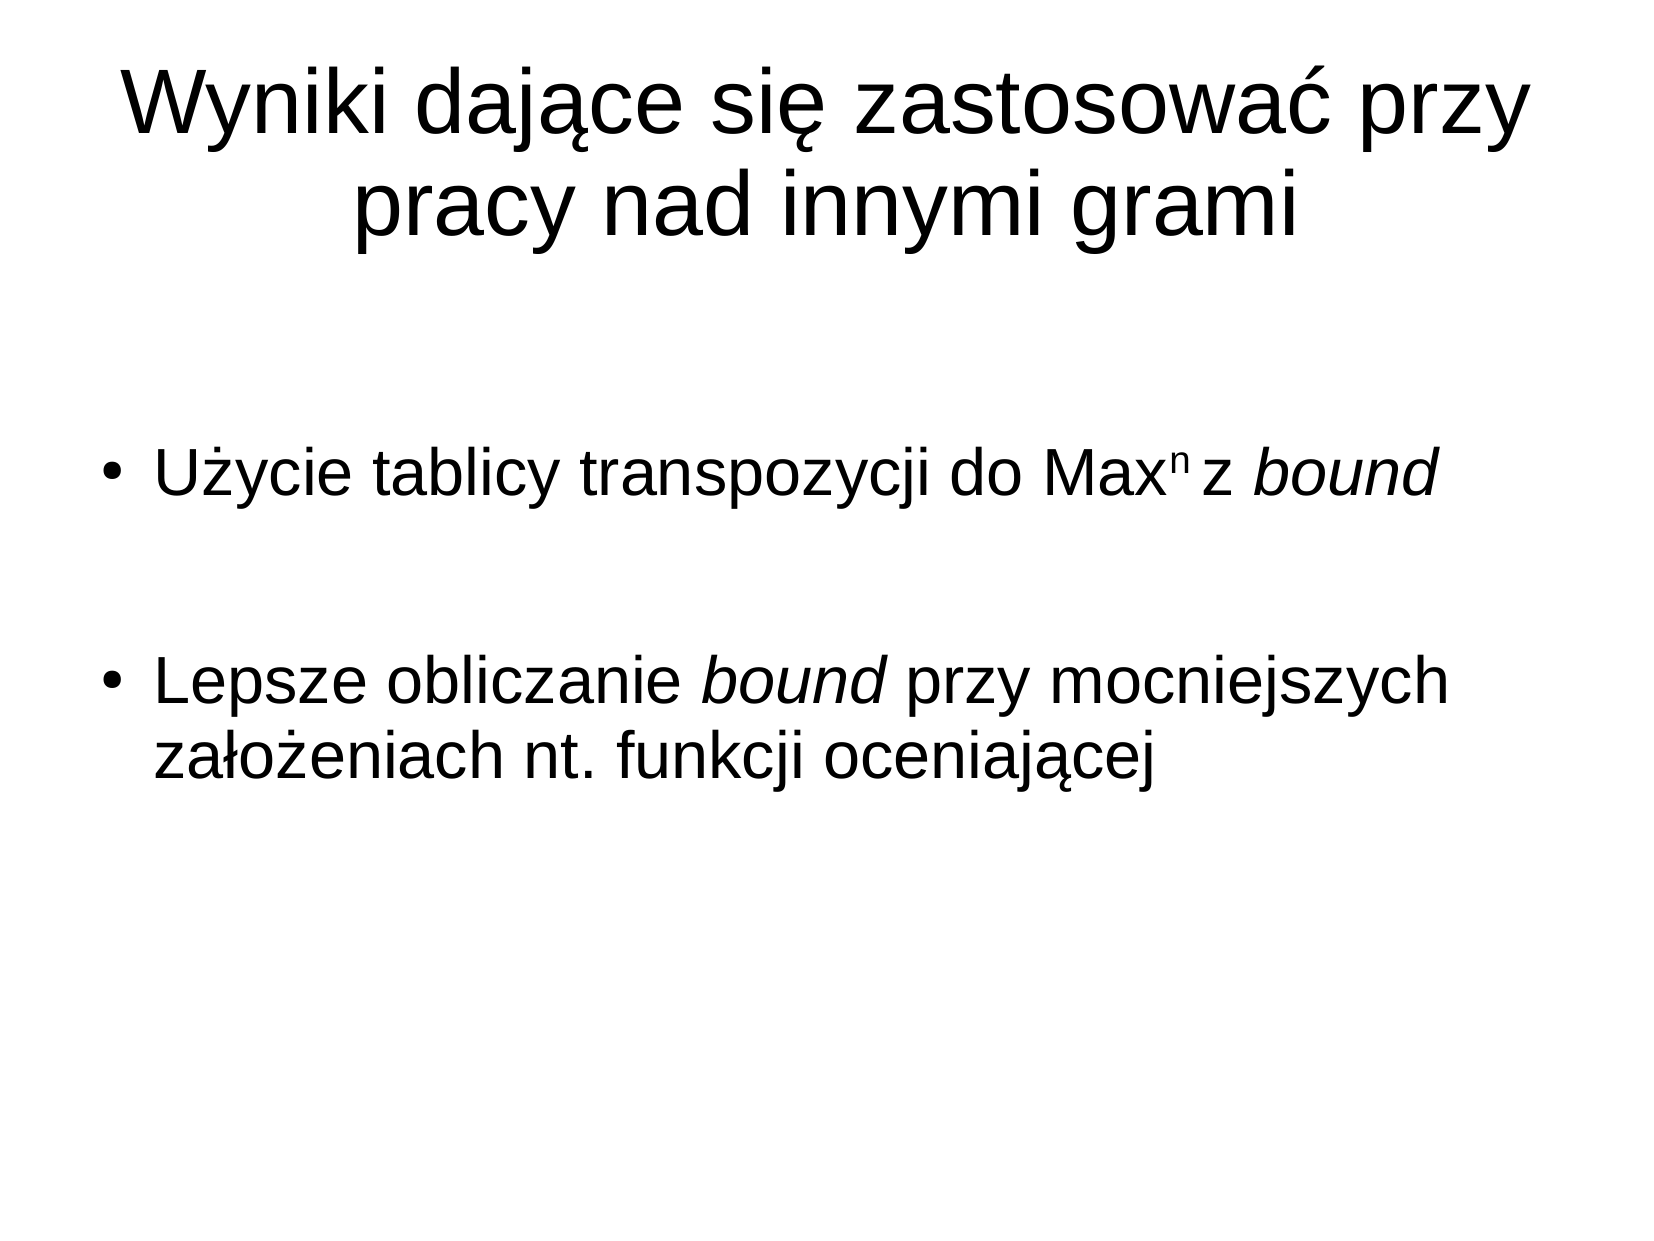

# Wyniki dające się zastosować przy pracy nad innymi grami
Użycie tablicy transpozycji do Maxn z bound
Lepsze obliczanie bound przy mocniejszych założeniach nt. funkcji oceniającej